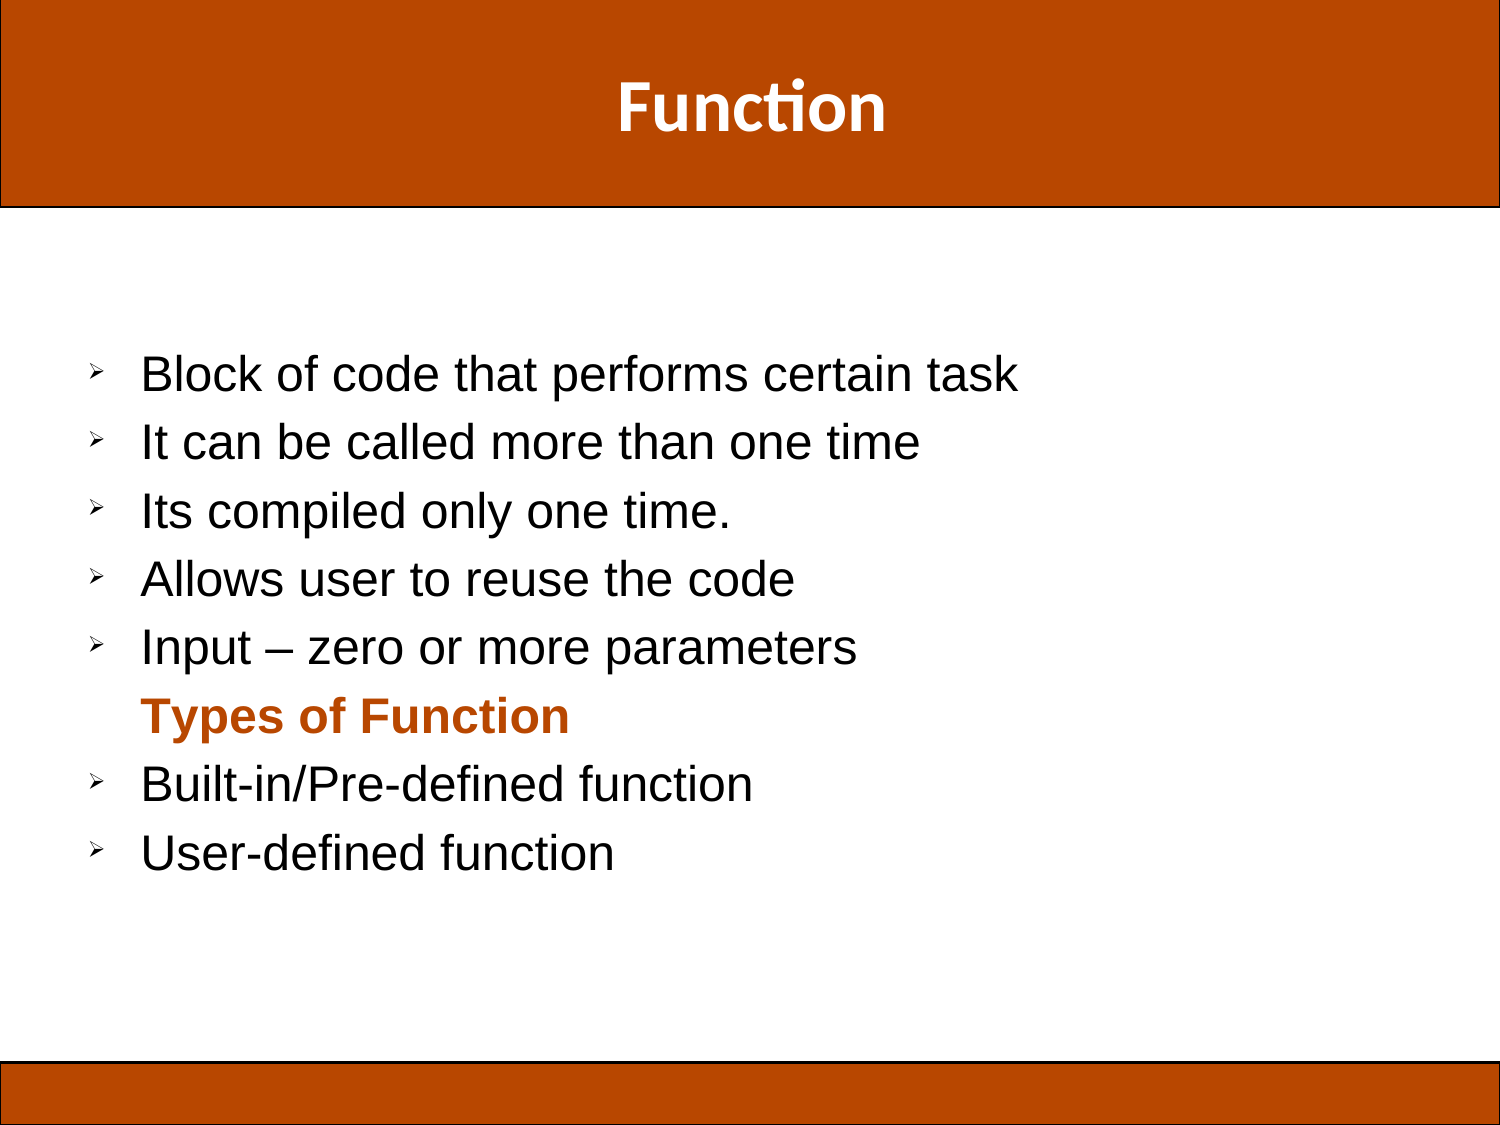

Function
# Block of code that performs certain task
It can be called more than one time
Its compiled only one time.
Allows user to reuse the code
Input – zero or more parameters
Types of Function
Built-in/Pre-defined function
User-defined function